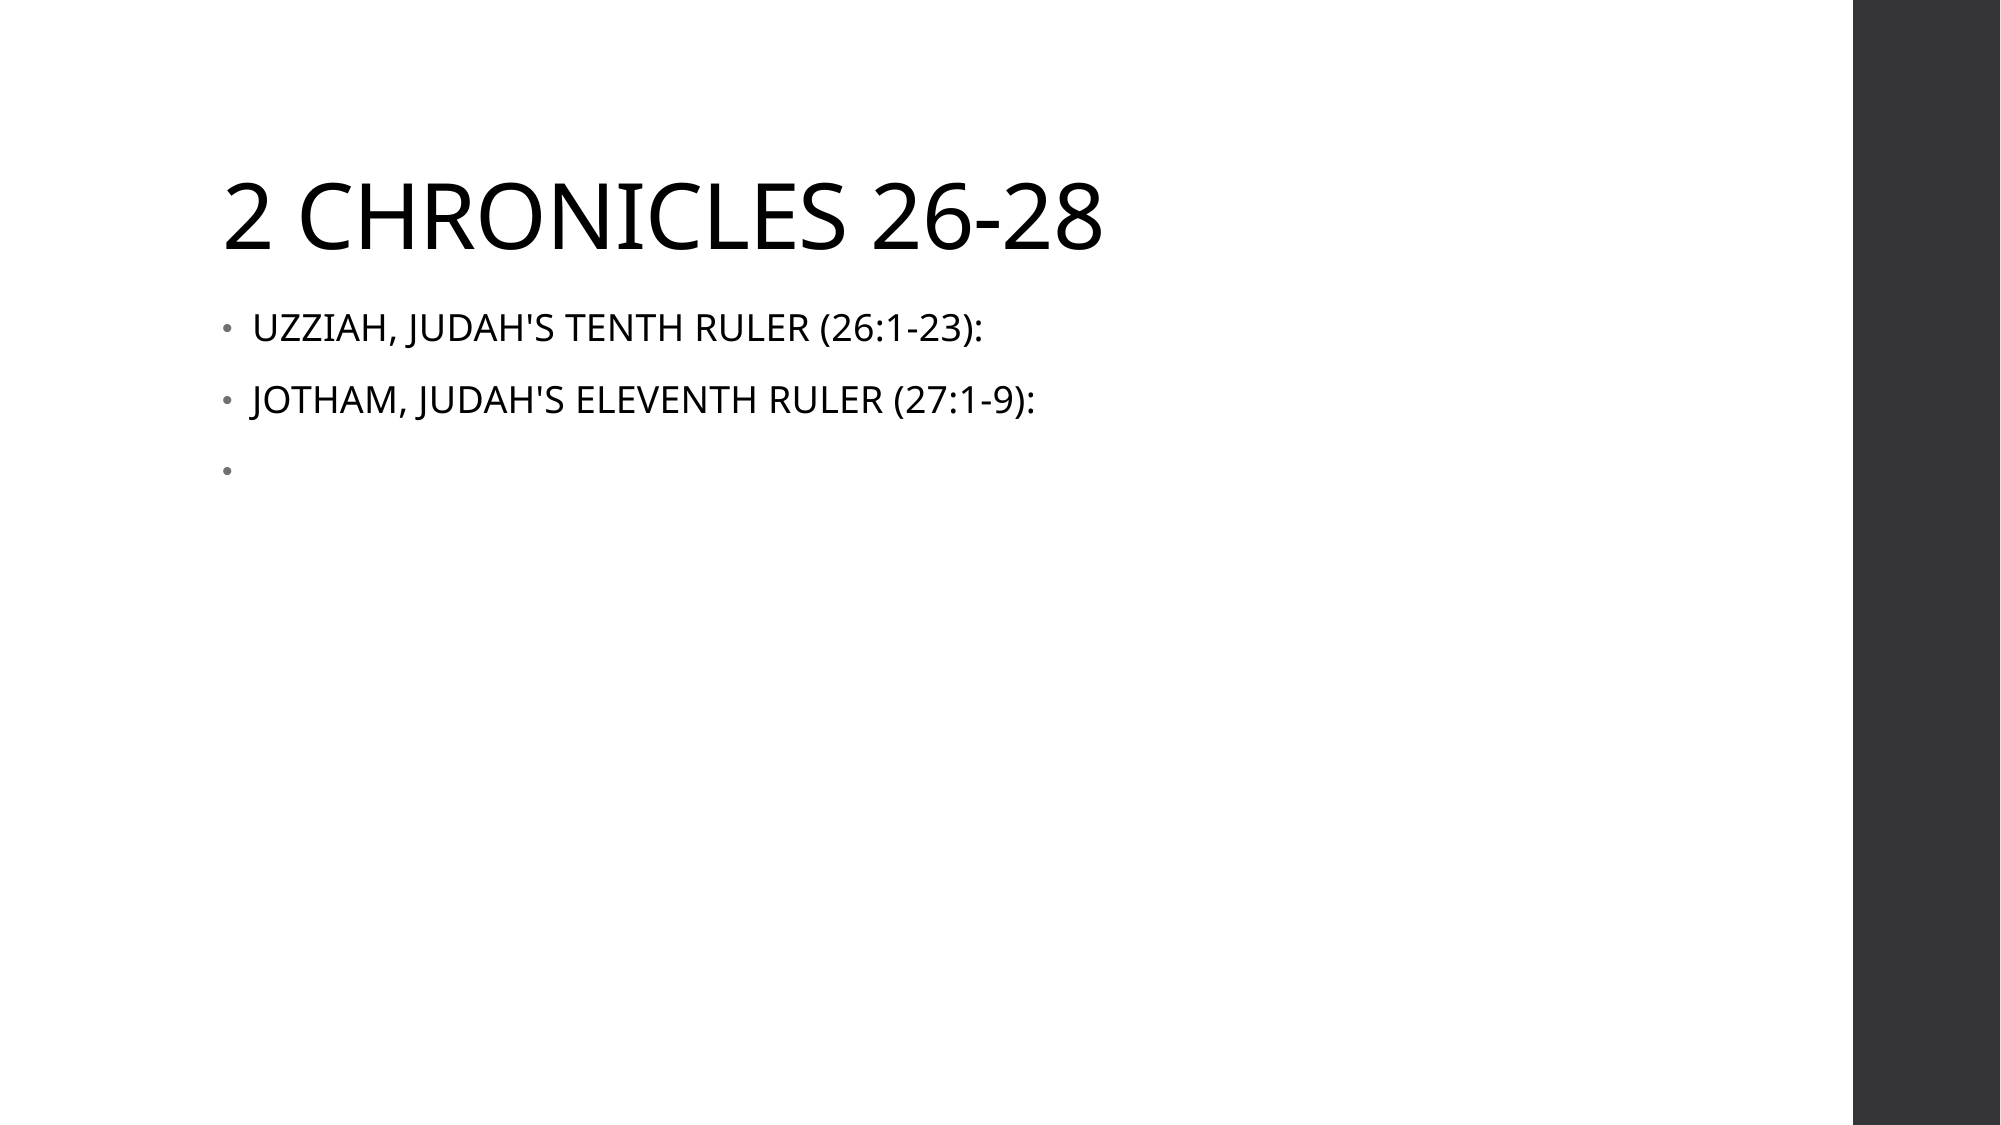

# 2 CHRONICLES 26-28
UZZIAH, JUDAH'S TENTH RULER (26:1-23):
JOTHAM, JUDAH'S ELEVENTH RULER (27:1-9):